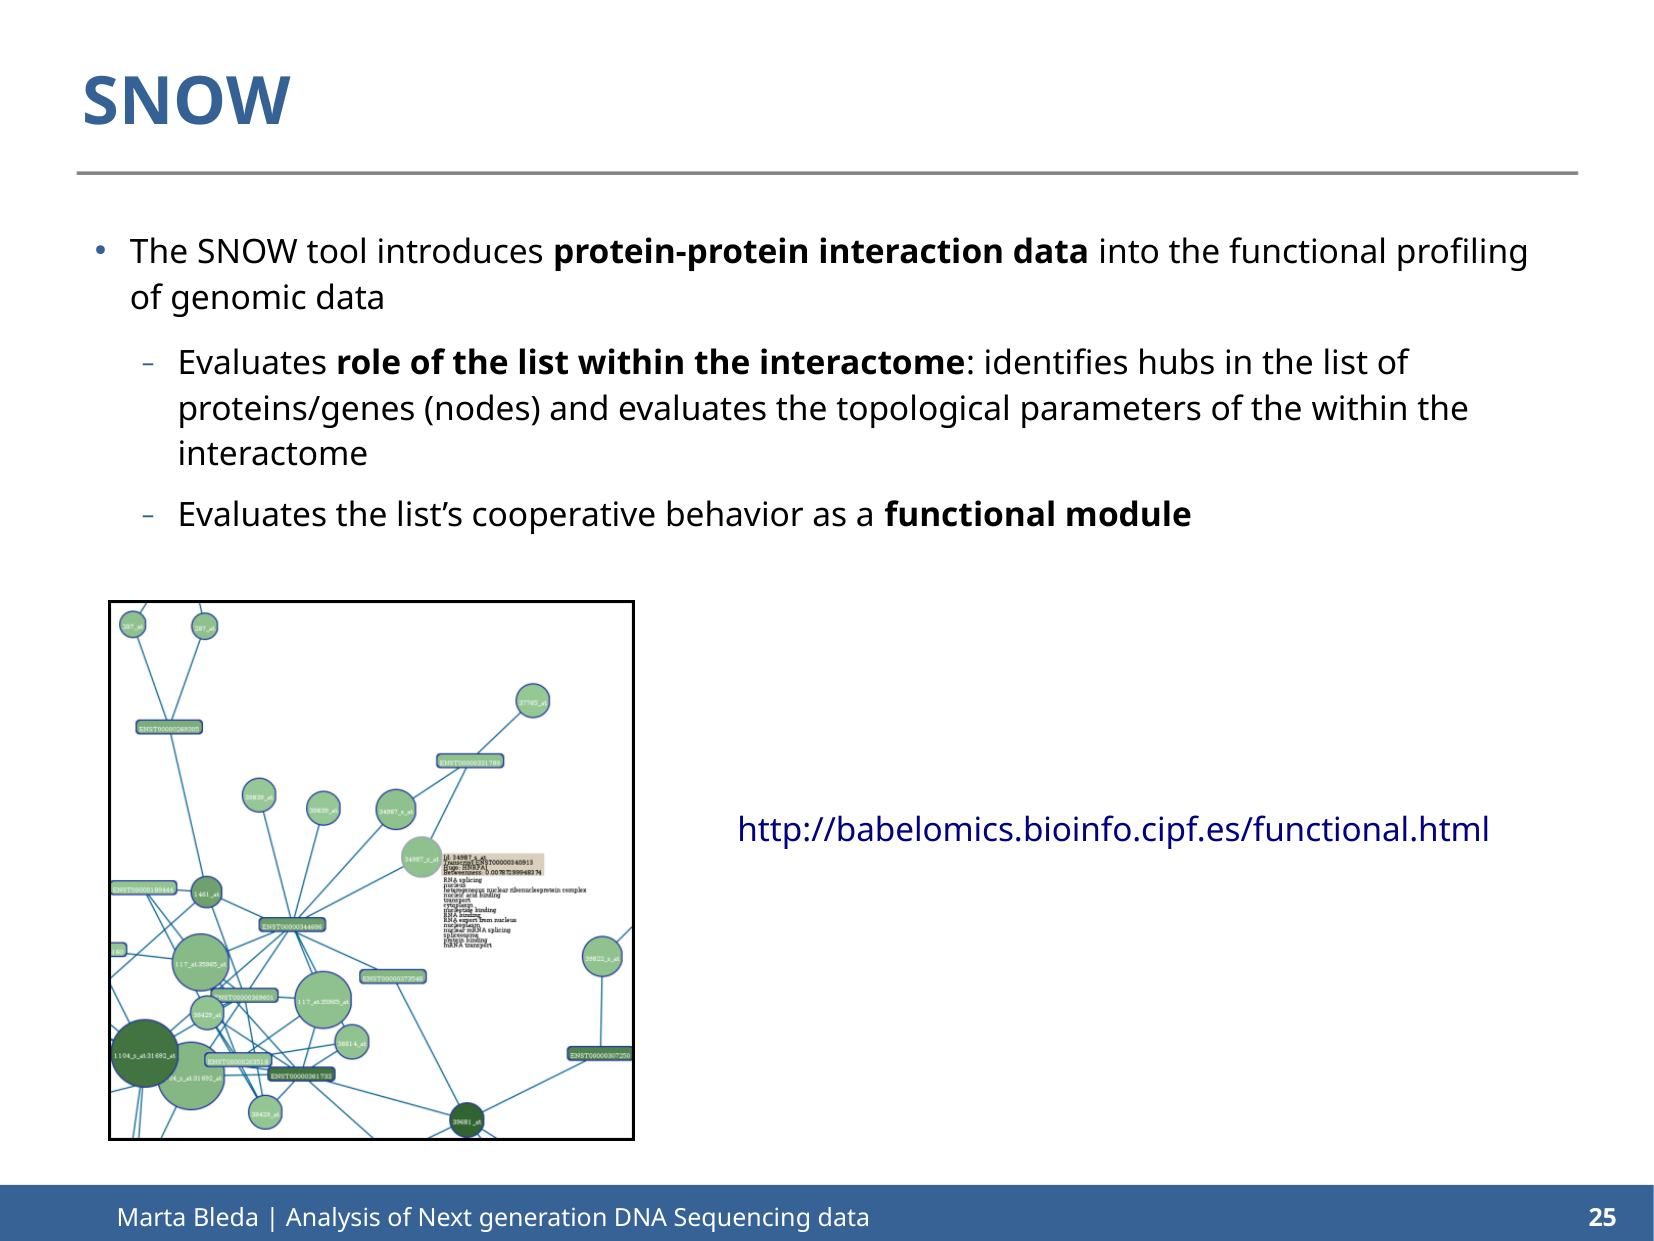

# SNOW
The SNOW tool introduces protein-protein interaction data into the functional profiling of genomic data
Evaluates role of the list within the interactome: identifies hubs in the list of proteins/genes (nodes) and evaluates the topological parameters of the within the interactome
Evaluates the list’s cooperative behavior as a functional module
http://babelomics.bioinfo.cipf.es/functional.html
Marta Bleda | Analysis of Next generation DNA Sequencing data
25